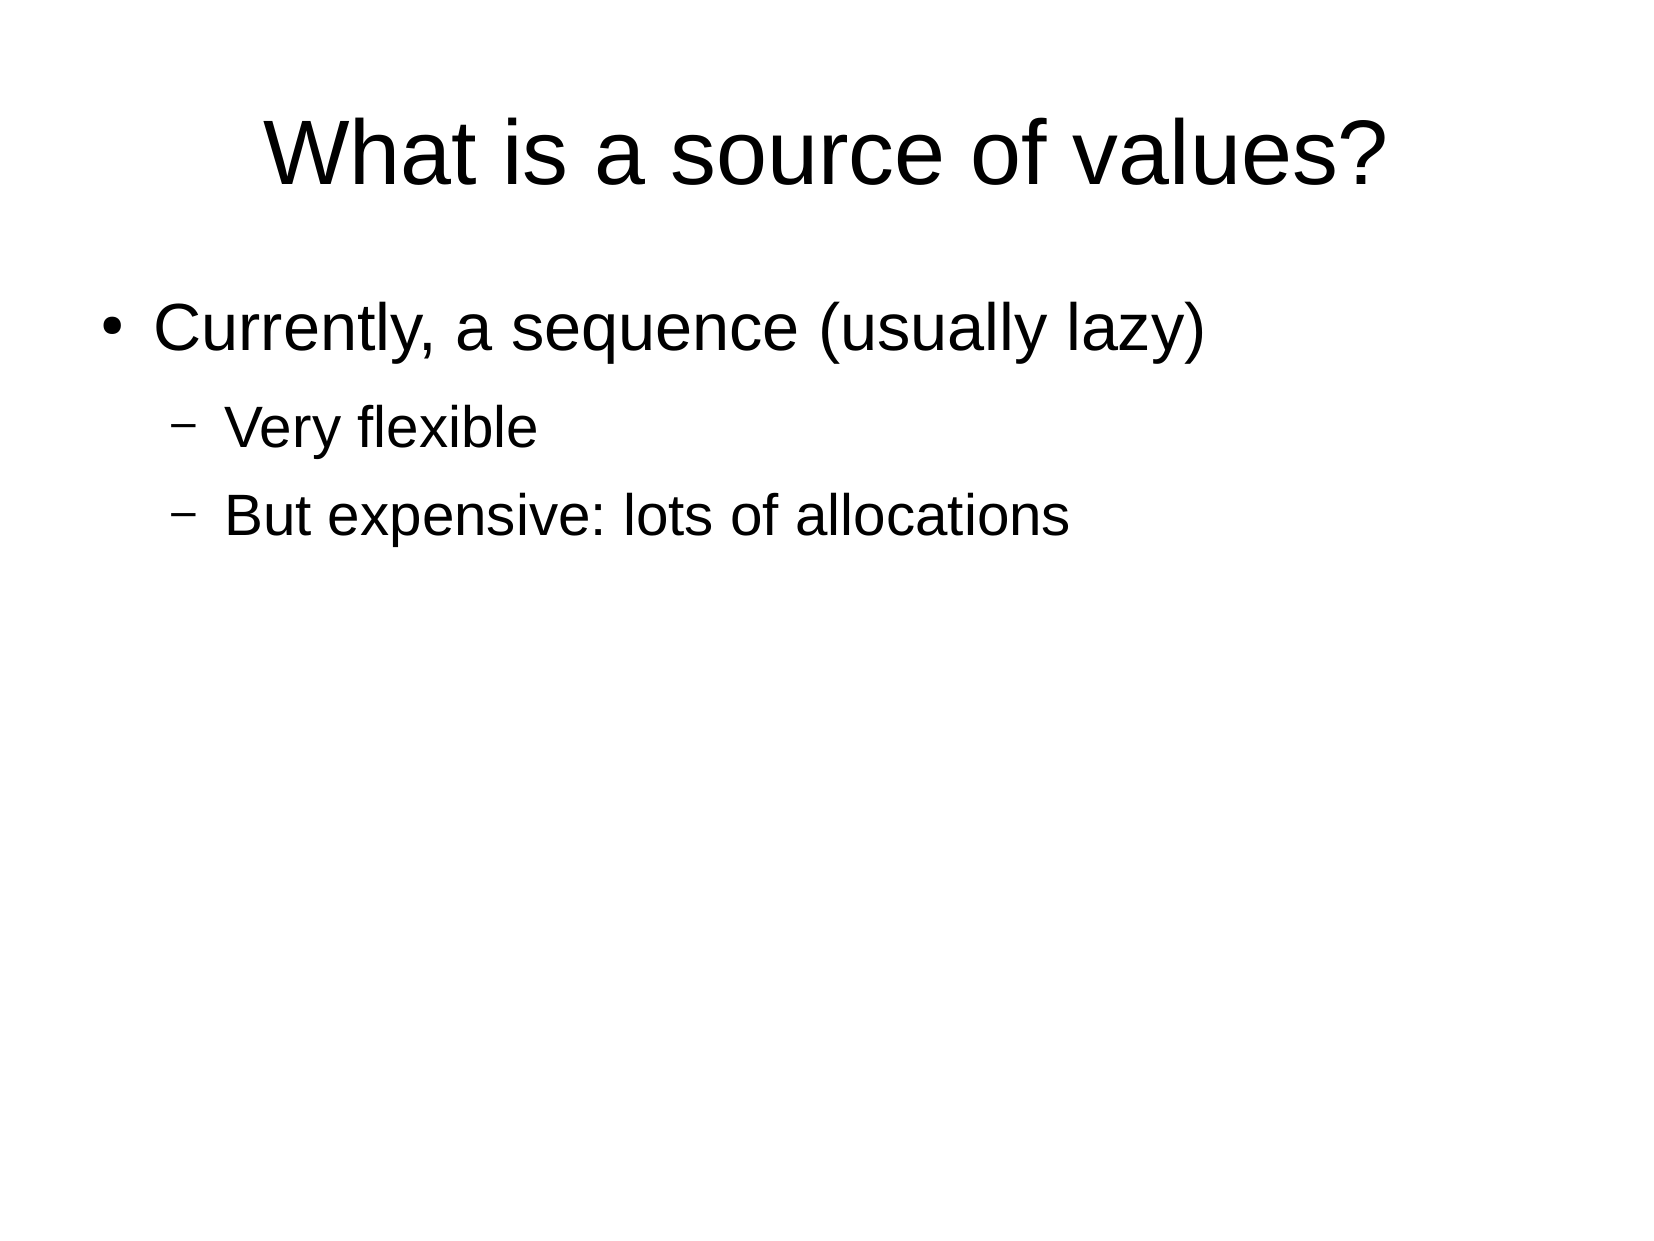

# What is a source of values?
Currently, a sequence (usually lazy)
Very flexible
But expensive: lots of allocations